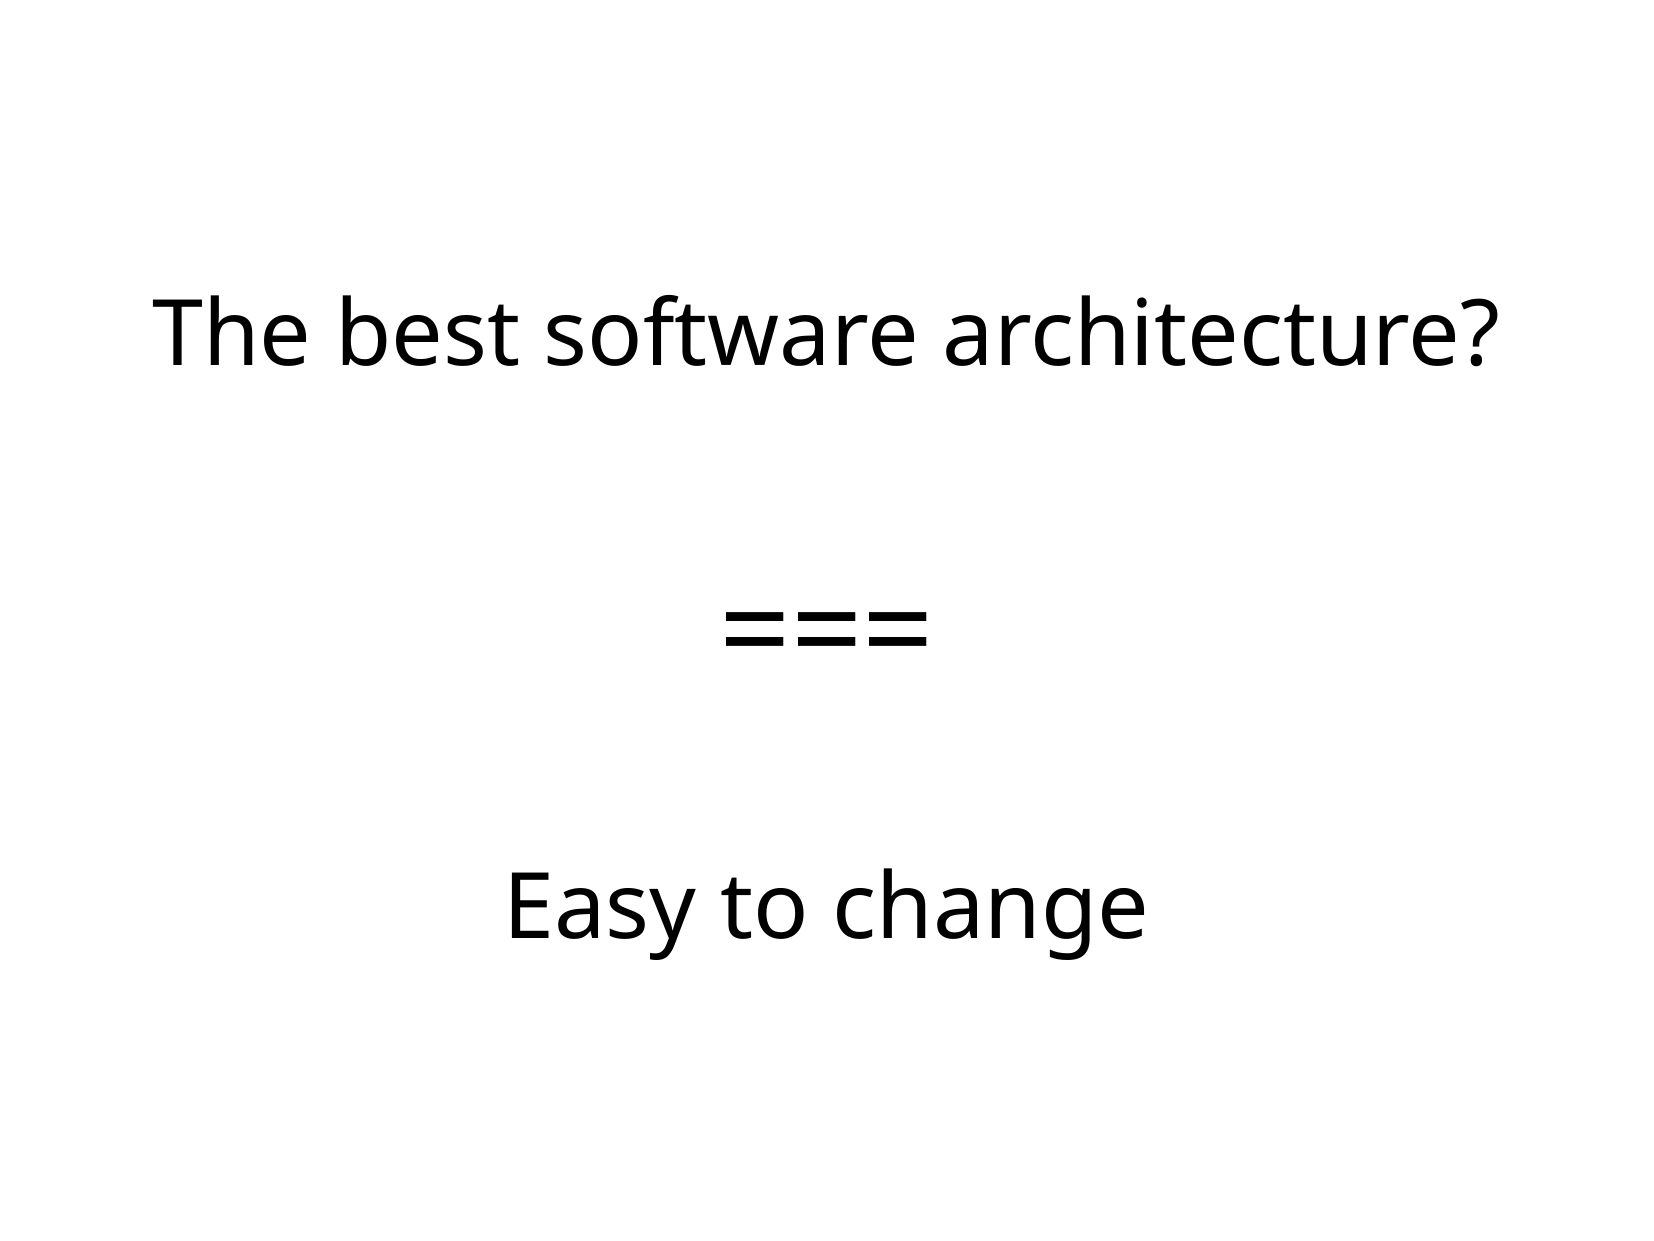

# The best software architecture?
===
Easy to change